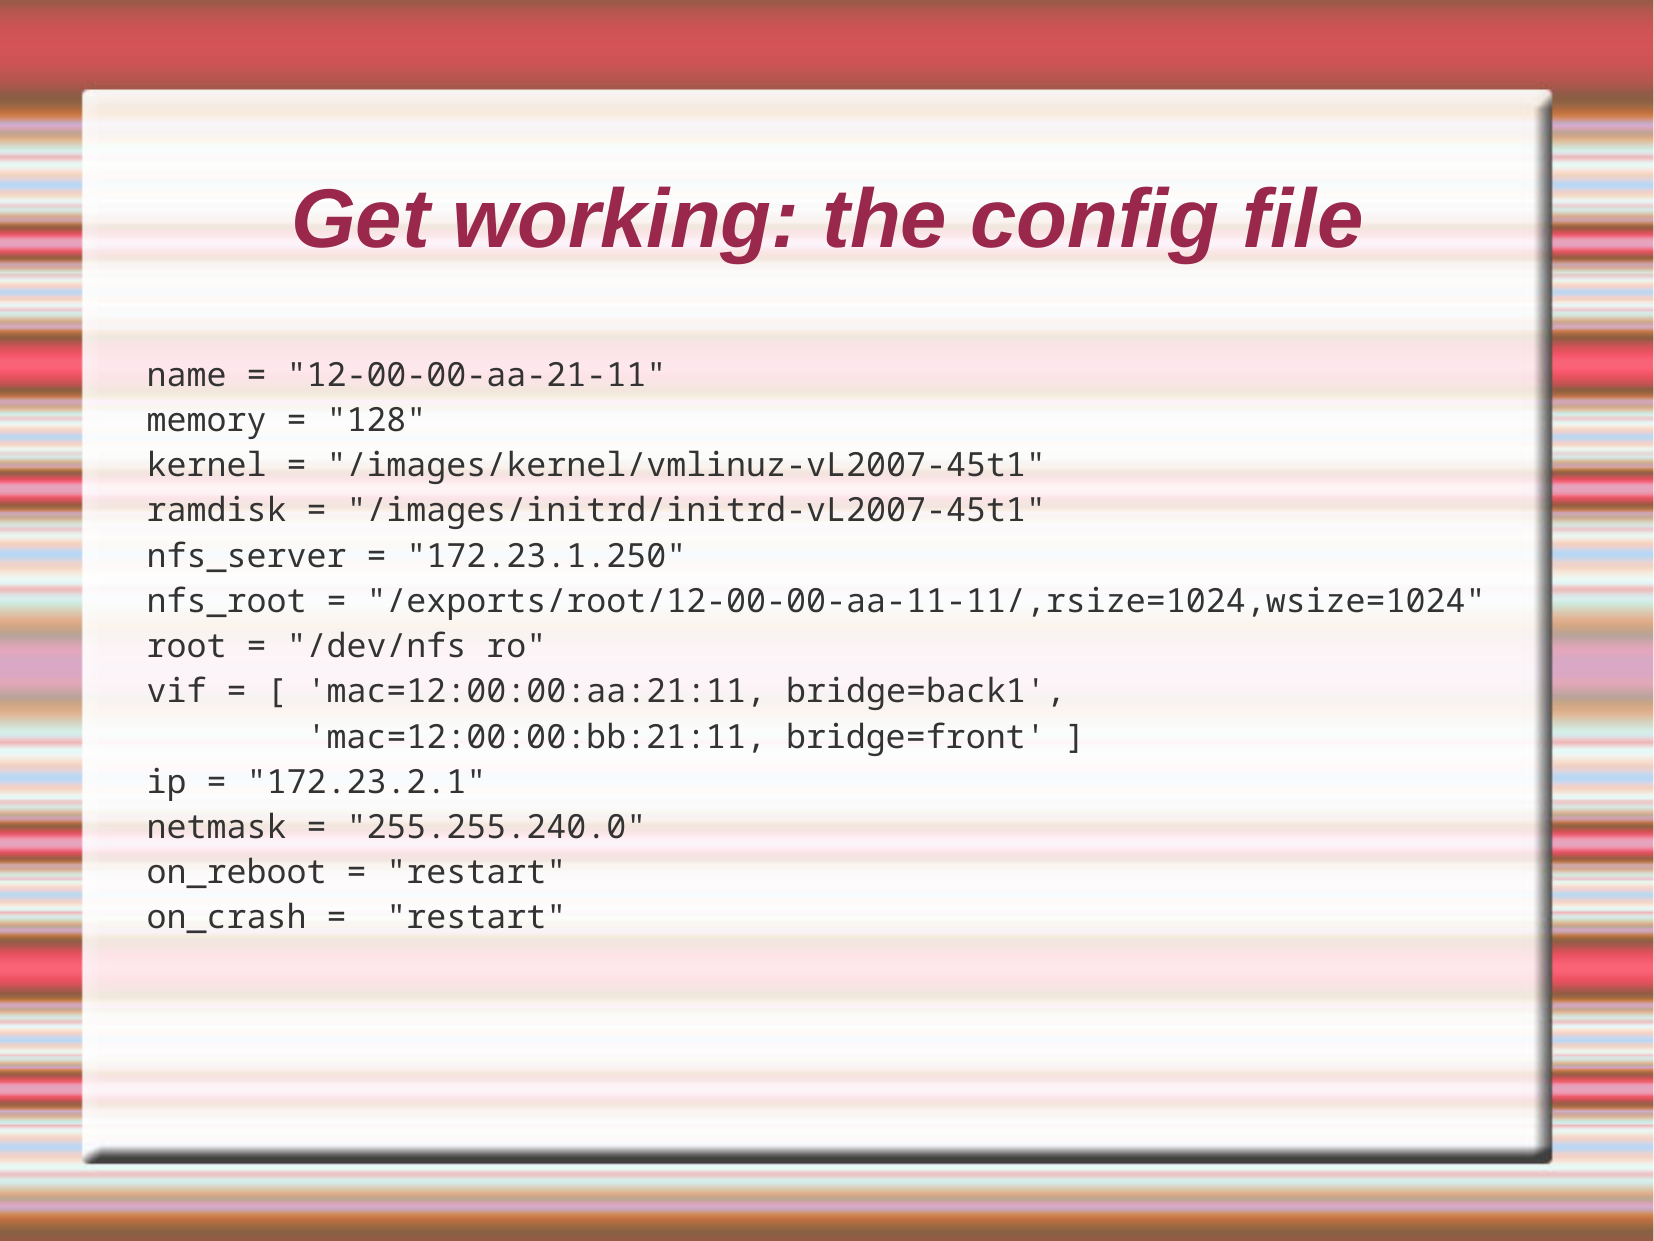

# Get working: the config file
name = "12-00-00-aa-21-11"
memory = "128"
kernel = "/images/kernel/vmlinuz-vL2007-45t1"
ramdisk = "/images/initrd/initrd-vL2007-45t1"
nfs_server = "172.23.1.250"
nfs_root = "/exports/root/12-00-00-aa-11-11/,rsize=1024,wsize=1024"
root = "/dev/nfs ro"
vif = [ 'mac=12:00:00:aa:21:11, bridge=back1',
 'mac=12:00:00:bb:21:11, bridge=front' ]
ip = "172.23.2.1"
netmask = "255.255.240.0"
on_reboot = "restart"
on_crash = "restart"